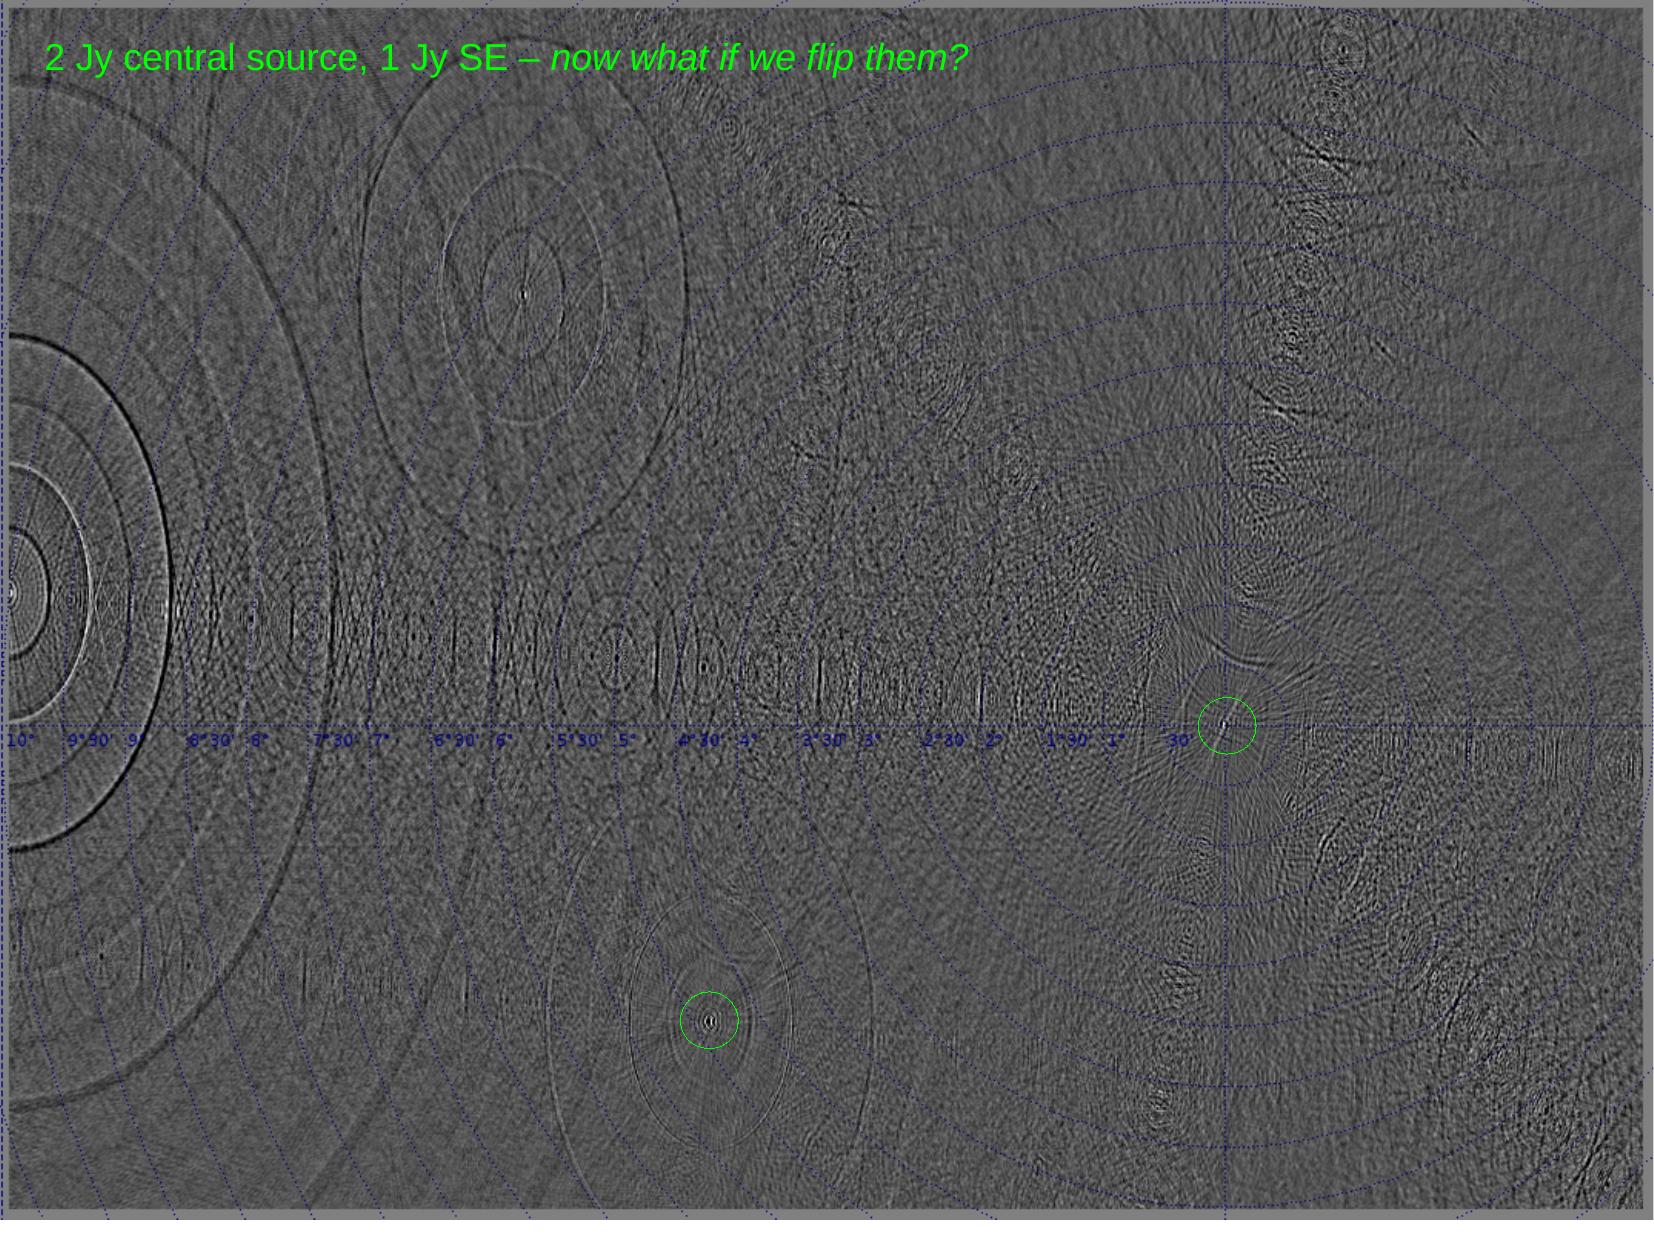

2 Jy central source, 1 Jy SE – now what if we flip them?
O.Smirnov - High Dynamic Range Imaging - October 2012
84